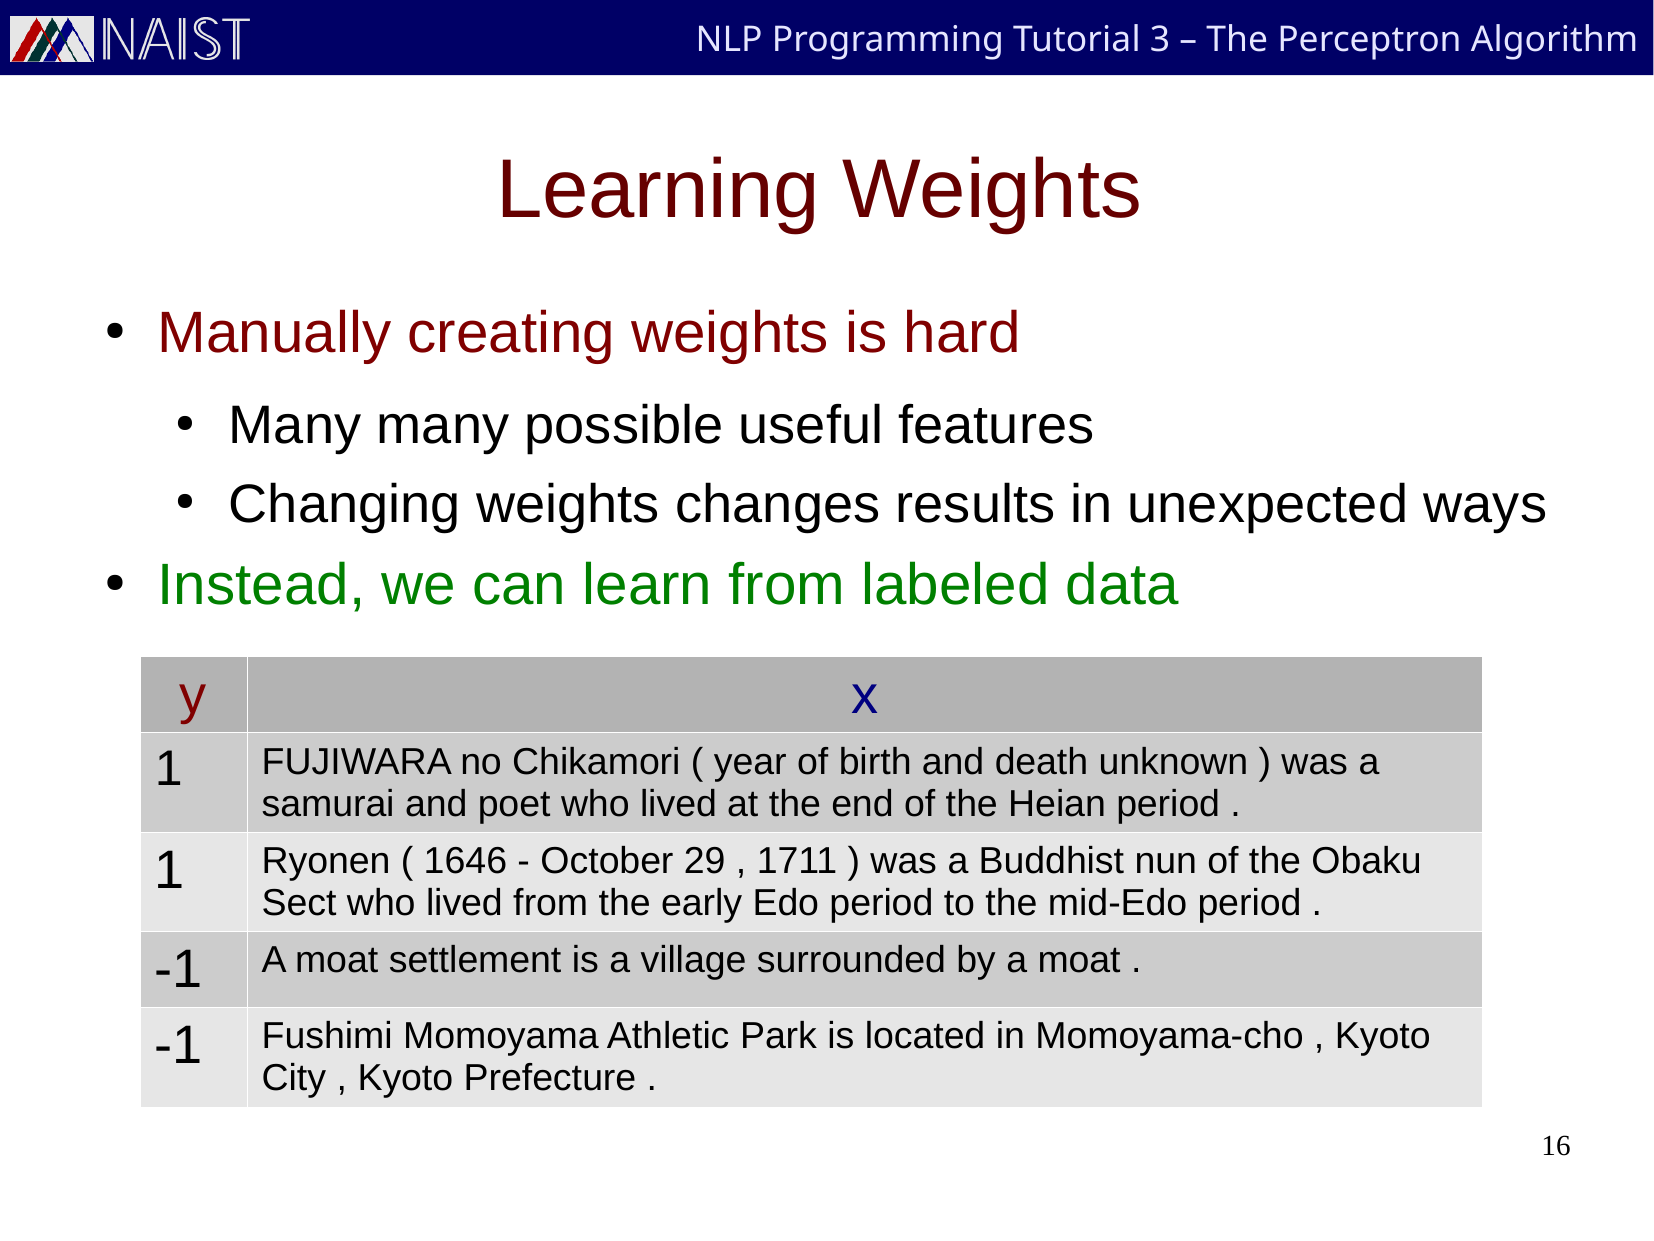

# Learning Weights
Manually creating weights is hard
Many many possible useful features
Changing weights changes results in unexpected ways
Instead, we can learn from labeled data
| y | x |
| --- | --- |
| 1 | FUJIWARA no Chikamori ( year of birth and death unknown ) was a samurai and poet who lived at the end of the Heian period . |
| 1 | Ryonen ( 1646 - October 29 , 1711 ) was a Buddhist nun of the Obaku Sect who lived from the early Edo period to the mid-Edo period . |
| -1 | A moat settlement is a village surrounded by a moat . |
| -1 | Fushimi Momoyama Athletic Park is located in Momoyama-cho , Kyoto City , Kyoto Prefecture . |
16